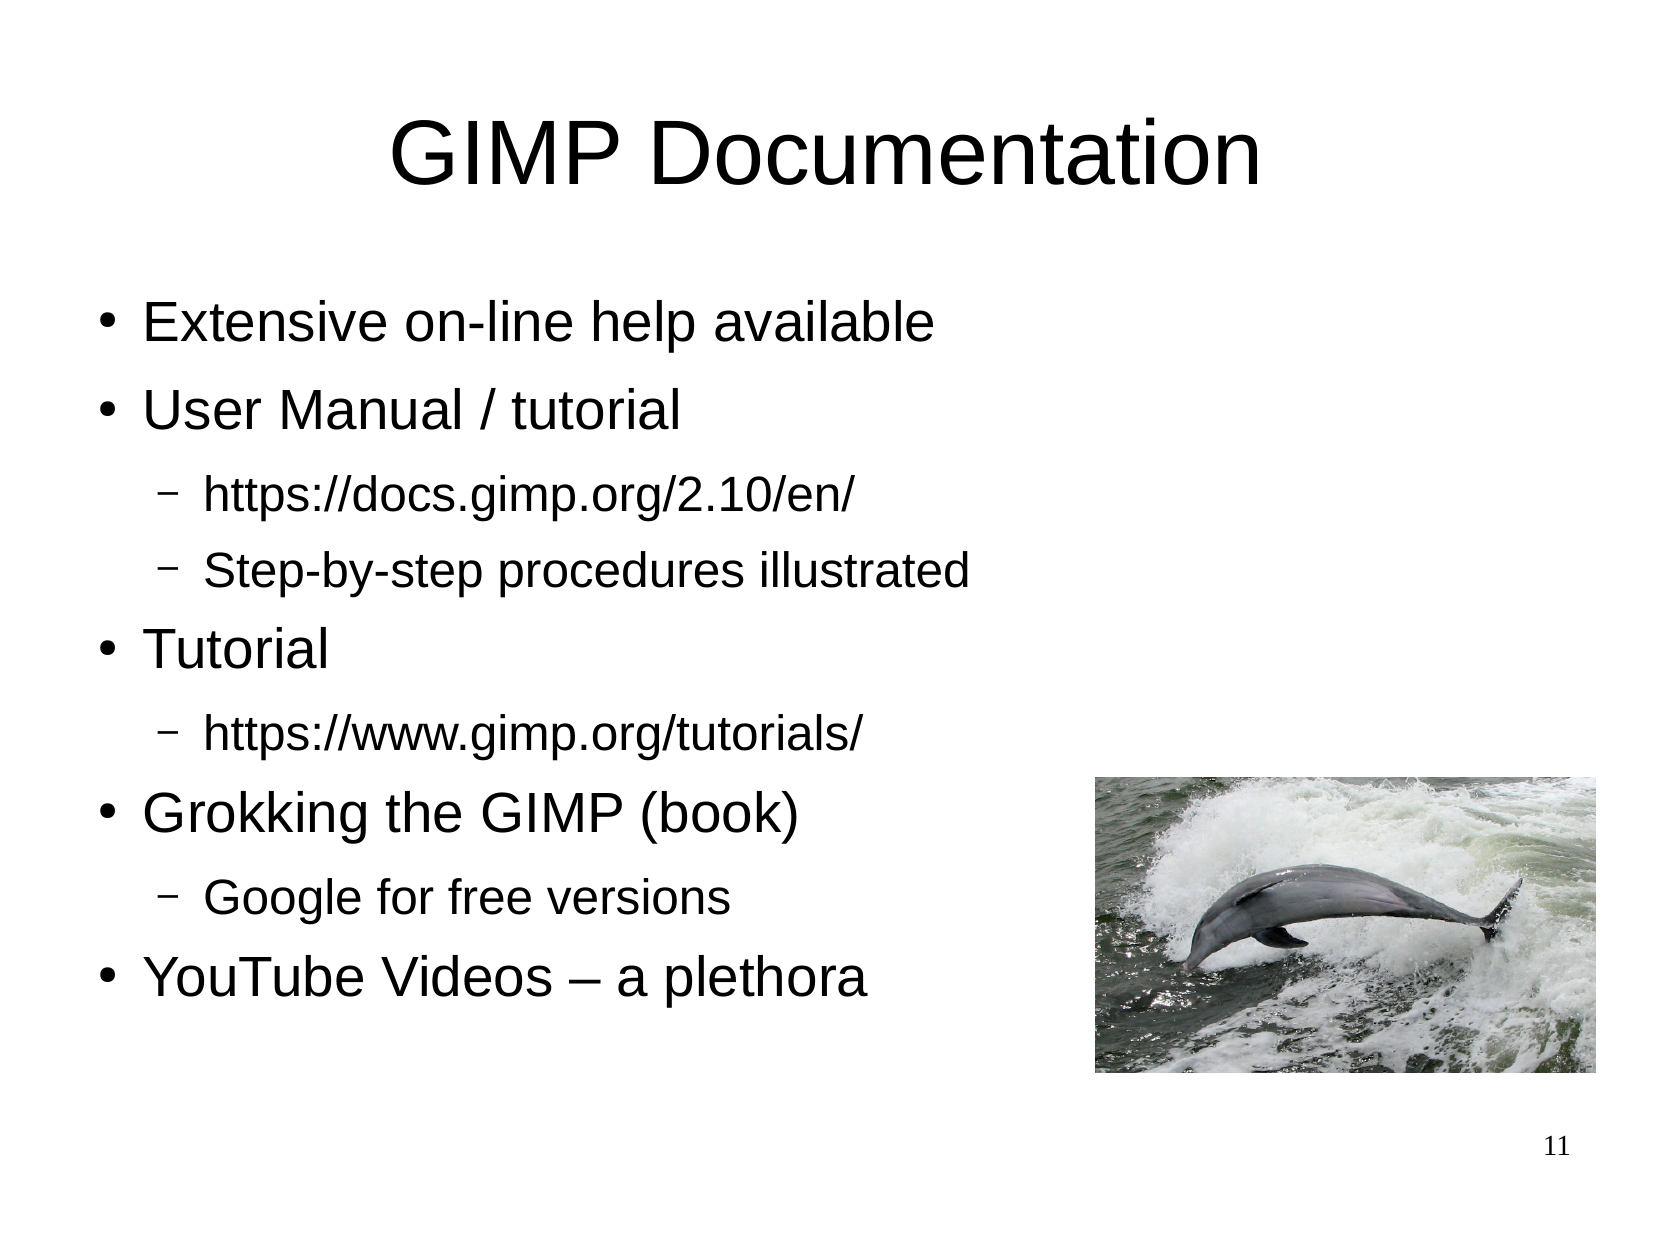

# GIMP Documentation
Extensive on-line help available
User Manual / tutorial
https://docs.gimp.org/2.10/en/
Step-by-step procedures illustrated
Tutorial
https://www.gimp.org/tutorials/
Grokking the GIMP (book)
Google for free versions
YouTube Videos – a plethora
11